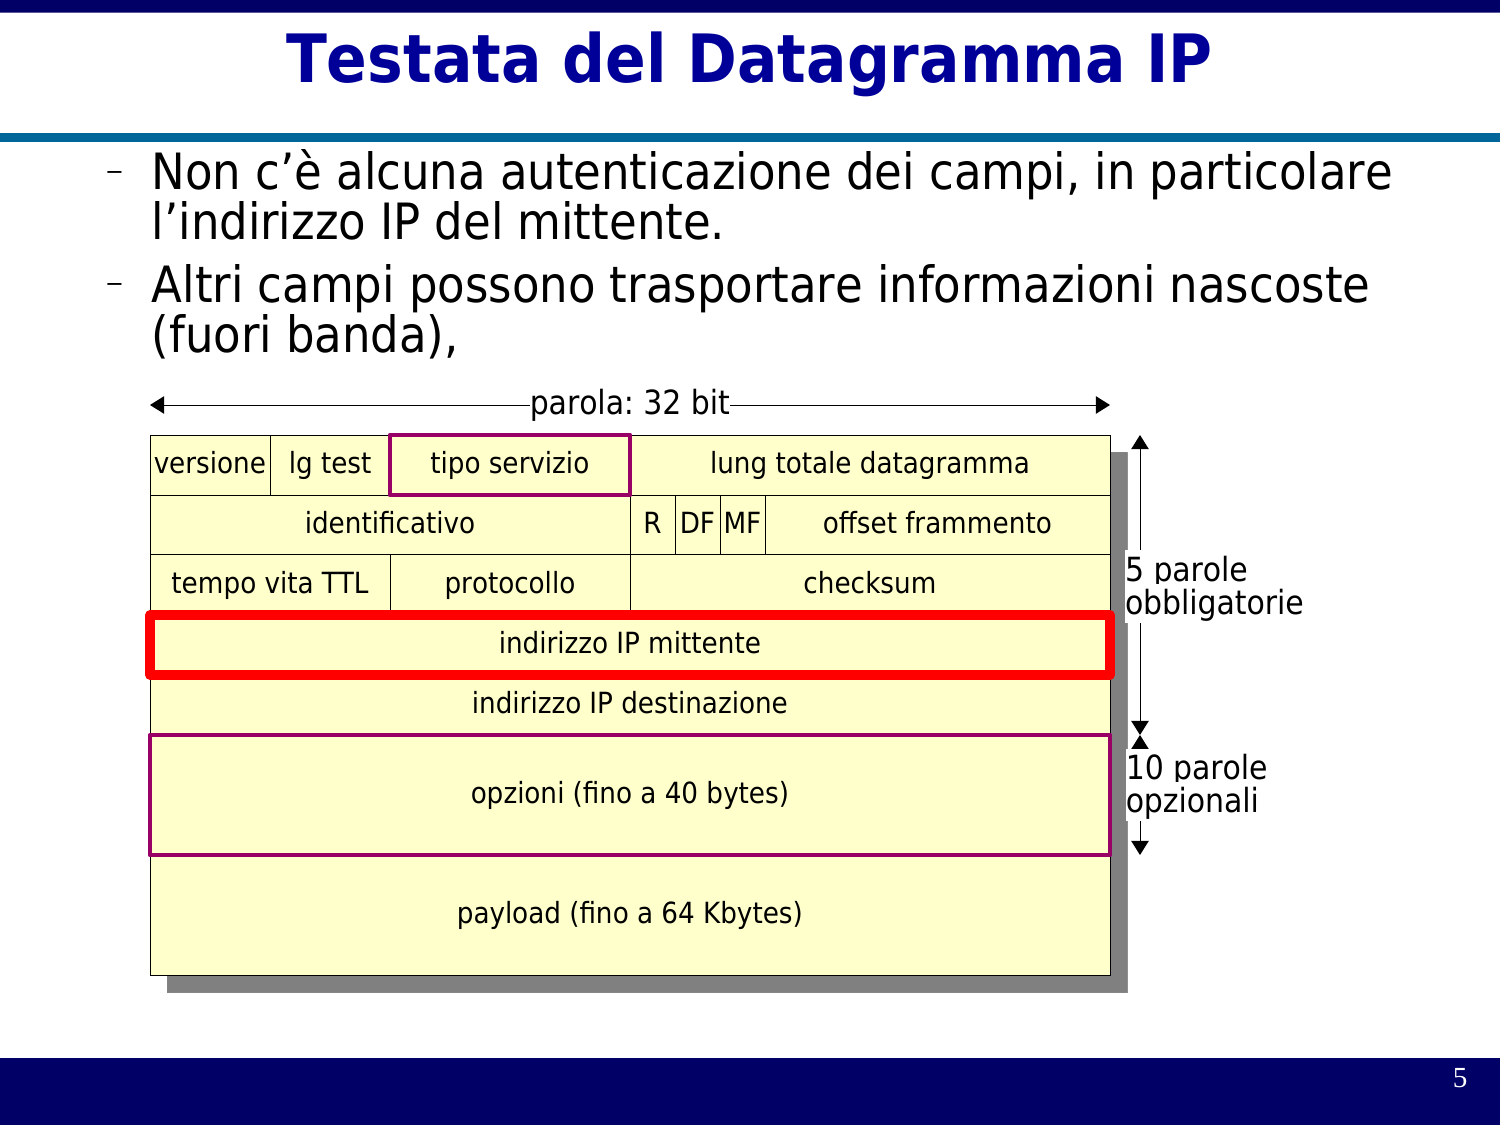

# Testata del Datagramma IP
Non c’è alcuna autenticazione dei campi, in particolare l’indirizzo IP del mittente.
Altri campi possono trasportare informazioni nascoste (fuori banda),
parola: 32 bit
versione
lg test
tipo servizio
lung totale datagramma
identificativo
R
DF
MF
offset frammento
tempo vita TTL
protocollo
checksum
5 parole
obbligatorie
indirizzo IP mittente
indirizzo IP destinazione
opzioni (fino a 40 bytes)
10 parole
opzionali
payload (fino a 64 Kbytes)